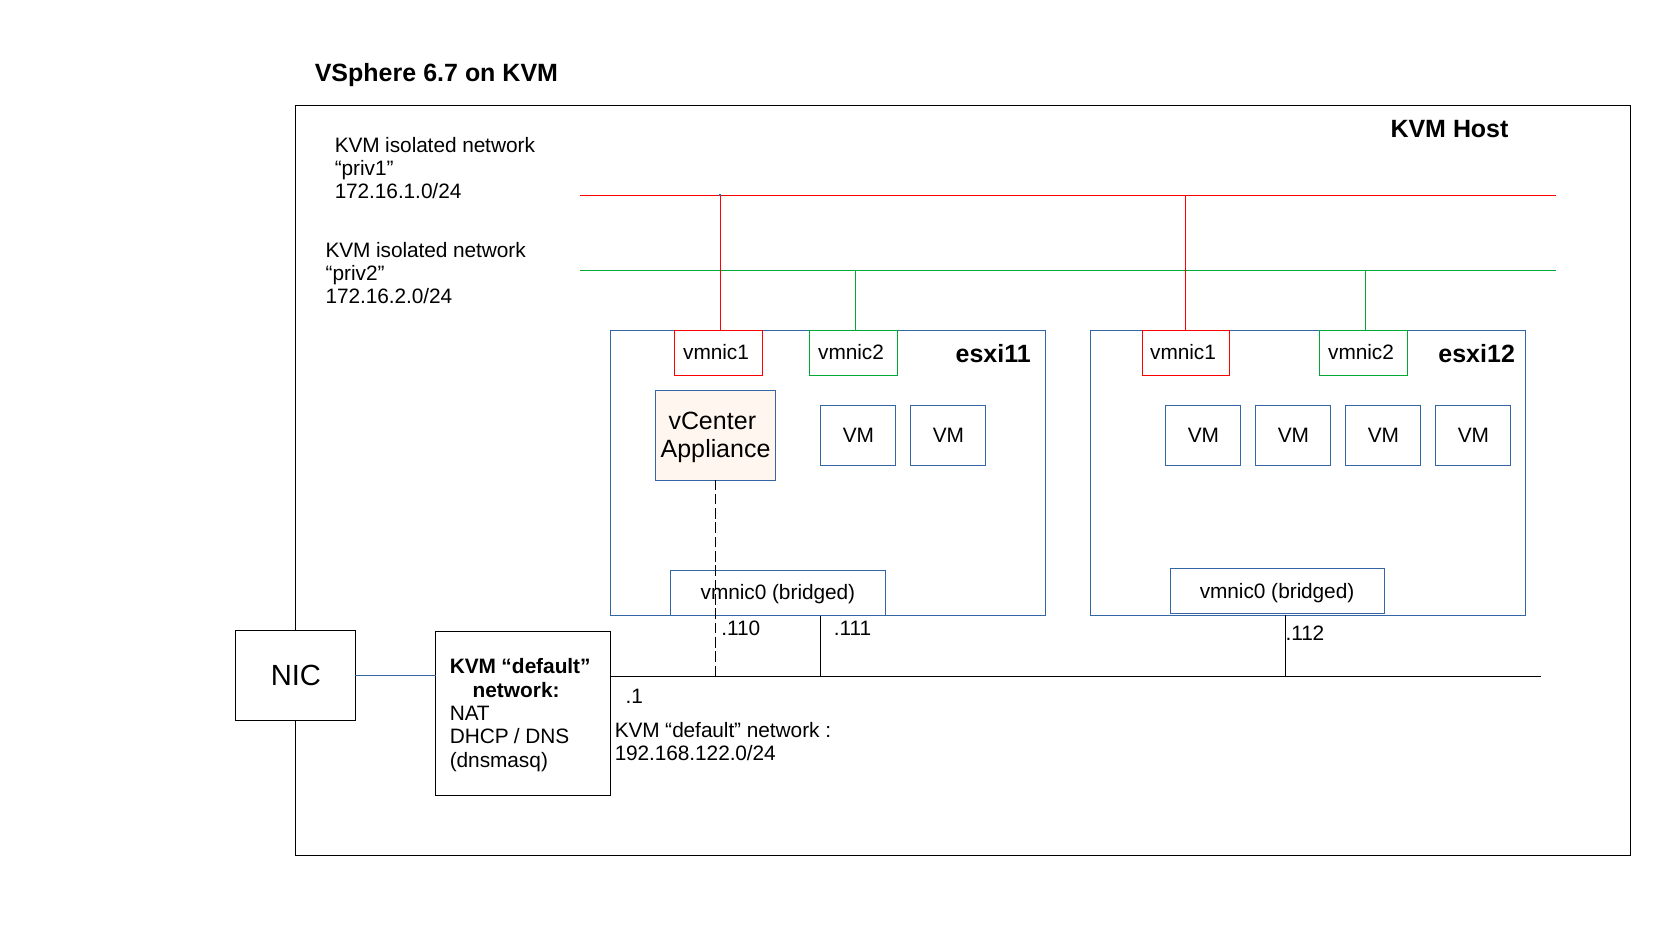

VSphere 6.7 on KVM
KVM Host
KVM isolated network
“priv1”
172.16.1.0/24
KVM isolated network
“priv2”
172.16.2.0/24
vmnic1
vmnic2
vmnic1
vmnic2
esxi11
esxi12
vCenter
Appliance
VM
VM
VM
VM
VM
VM
vmnic0 (bridged)
vmnic0 (bridged)
 .110
.111
.112
NIC
KVM “default”
 network:
NAT
DHCP / DNS
(dnsmasq)
.1
KVM “default” network : 192.168.122.0/24